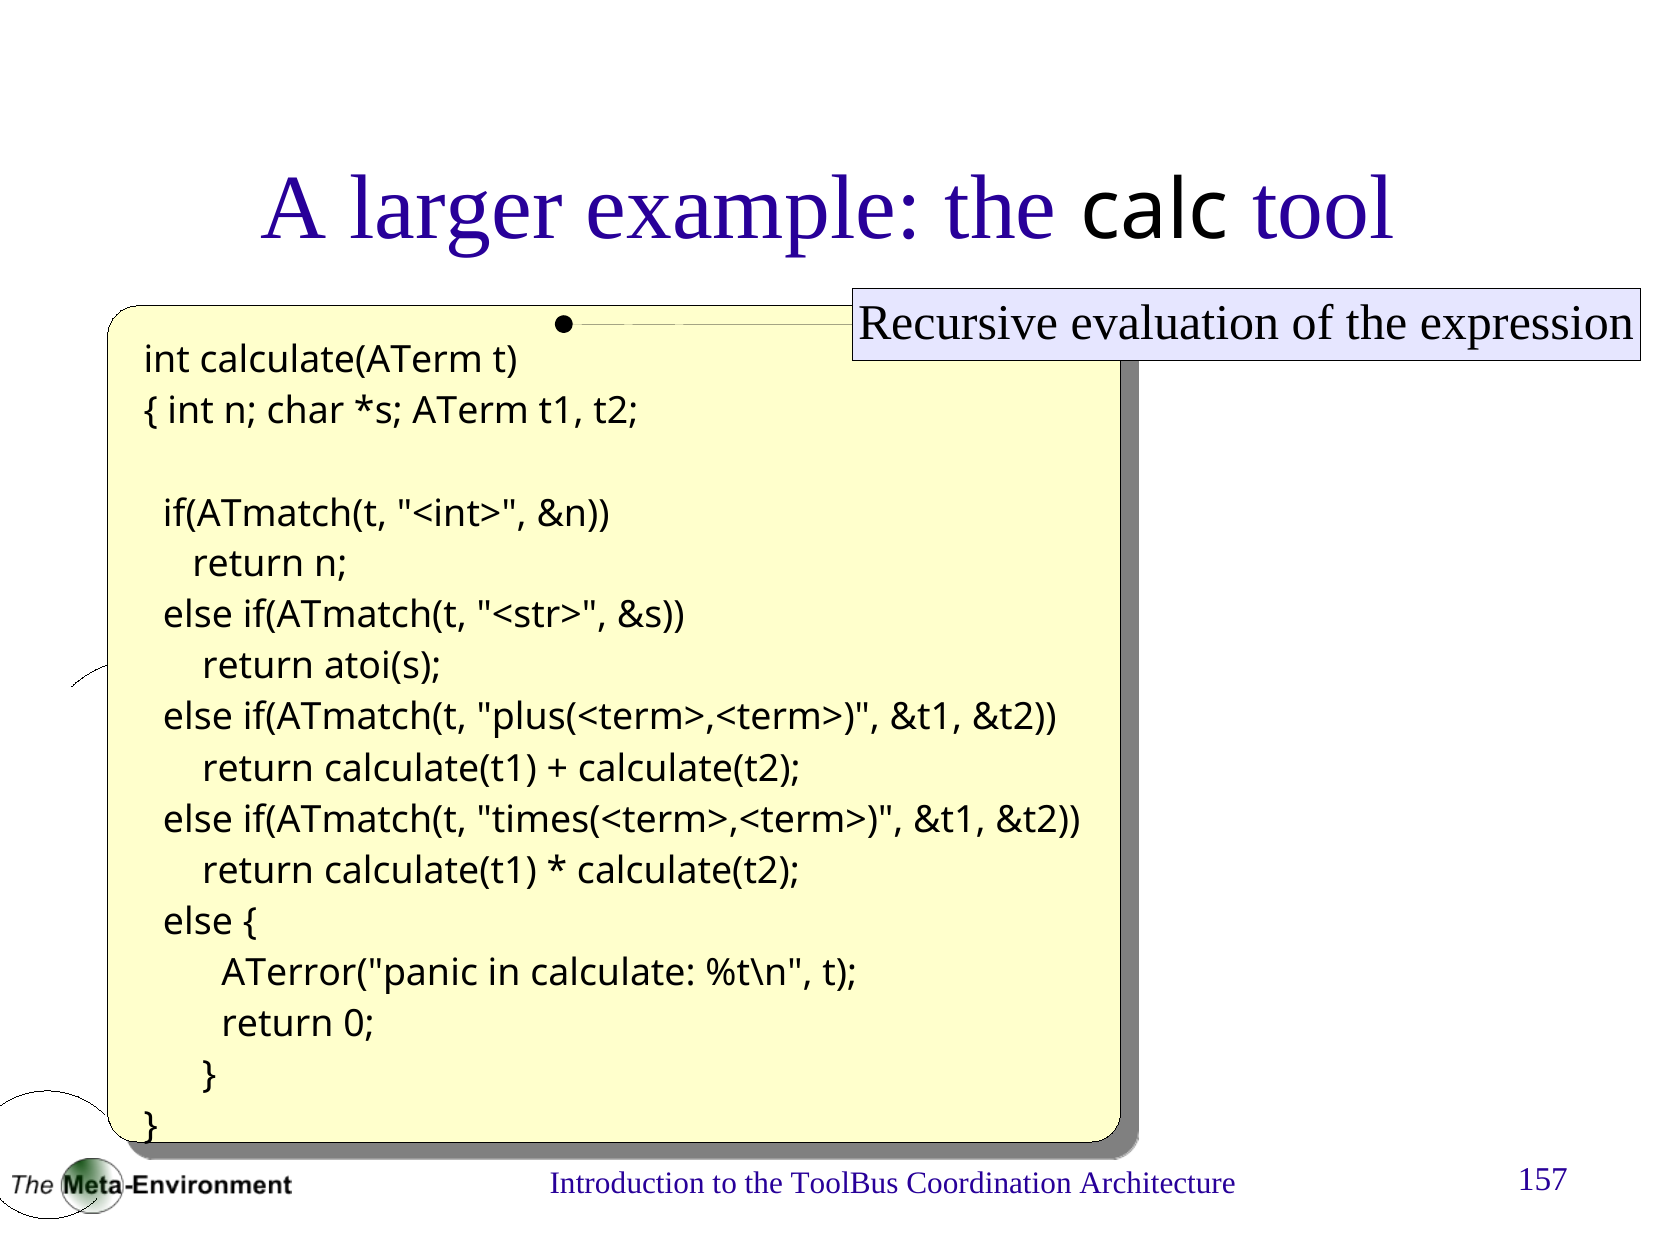

# A larger example: the calc tool
int calculate(ATerm t)
{ int n; char *s; ATerm t1, t2;
 if(ATmatch(t, "<int>", &n))
 return n;
 else if(ATmatch(t, "<str>", &s))
 return atoi(s);
 else if(ATmatch(t, "plus(<term>,<term>)", &t1, &t2))
 return calculate(t1) + calculate(t2);
 else if(ATmatch(t, "times(<term>,<term>)", &t1, &t2))
 return calculate(t1) * calculate(t2);
 else {
 ATerror("panic in calculate: %t\n", t);
 return 0;
 }
}